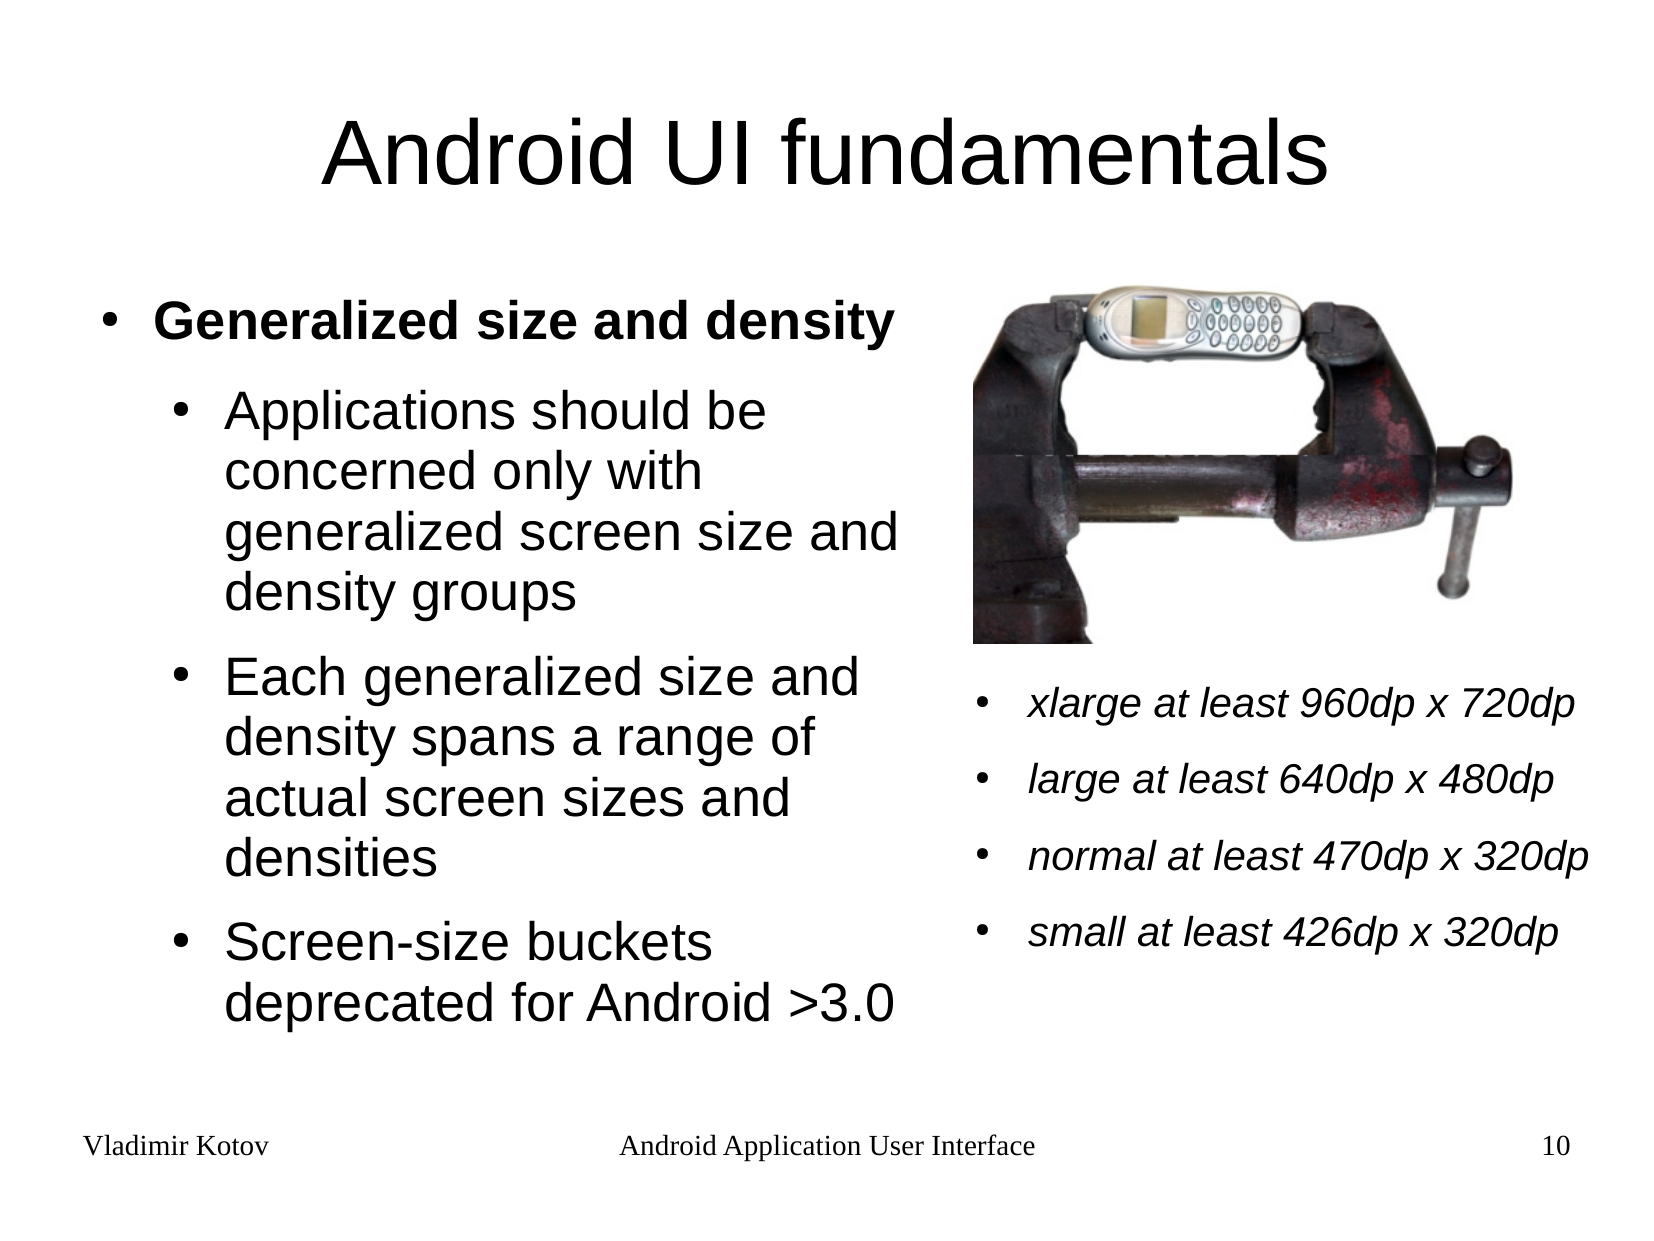

# Android UI fundamentals
Generalized size and density
Applications should be concerned only with generalized screen size and density groups
Each generalized size and density spans a range of actual screen sizes and densities
Screen-size buckets deprecated for Android >3.0
xlarge at least 960dp x 720dp
large at least 640dp x 480dp
normal at least 470dp x 320dp
small at least 426dp x 320dp
Vladimir Kotov
Android Application User Interface
10